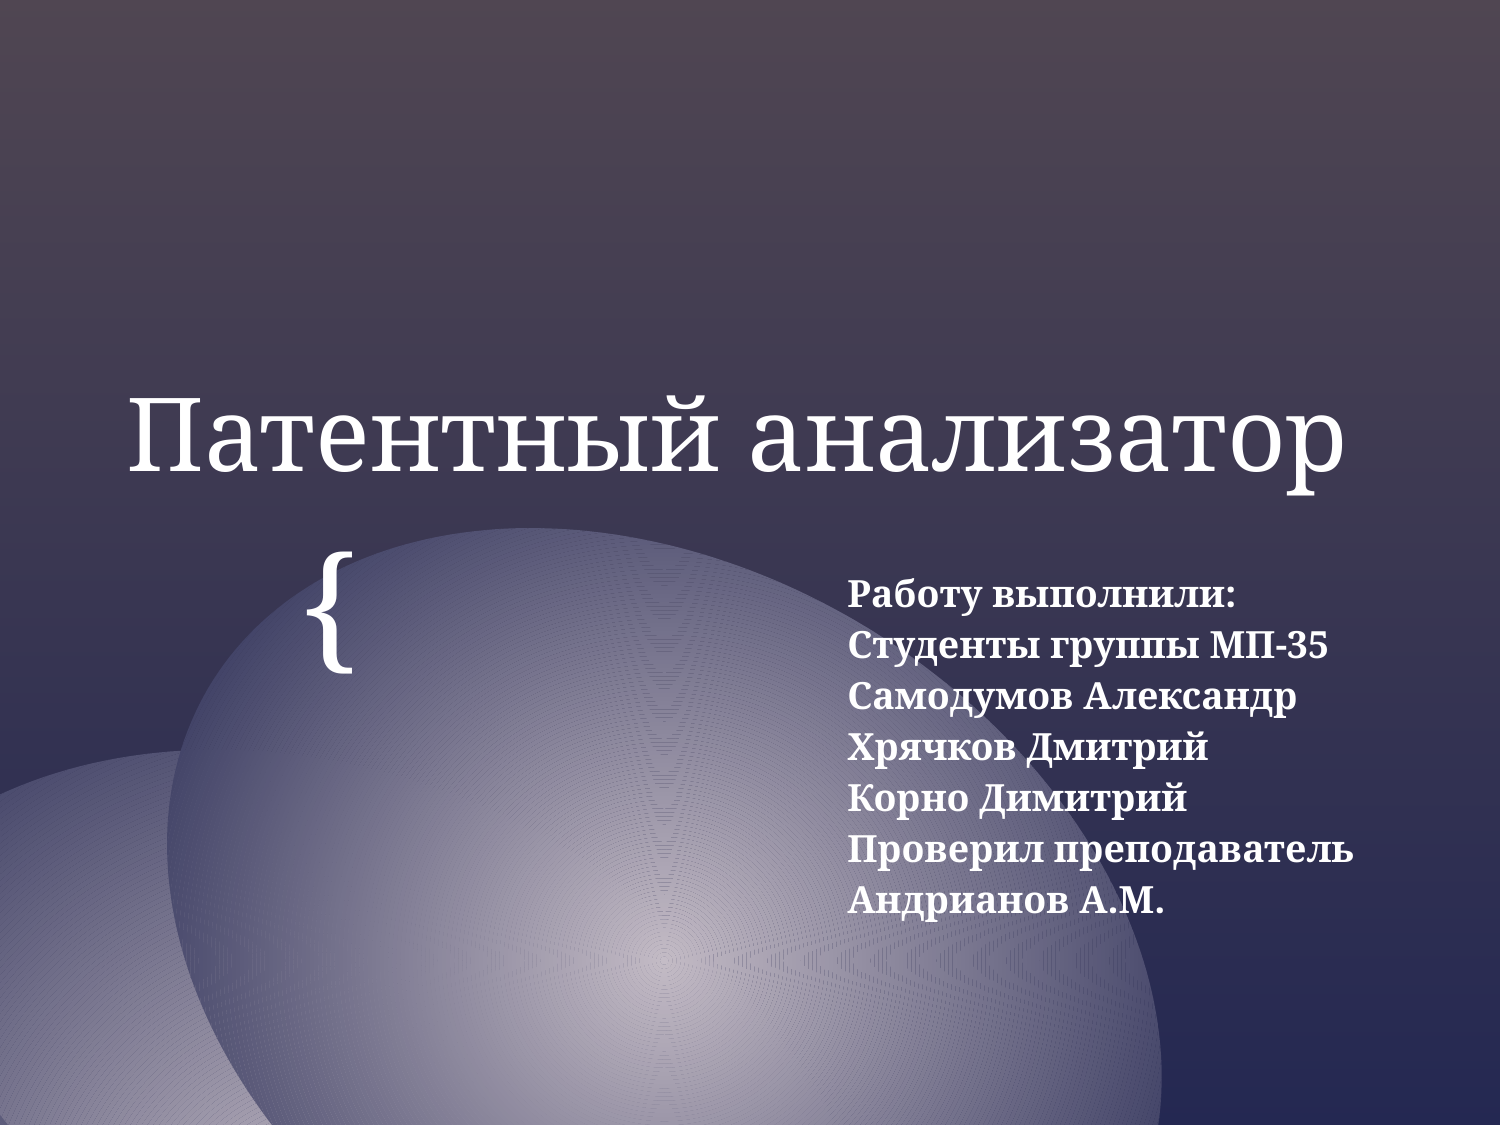

# Патентный анализатор
Работу выполнили:
Студенты группы МП-35
Самодумов Александр
Хрячков Дмитрий
Корно Димитрий
Проверил преподаватель
Андрианов А.М.